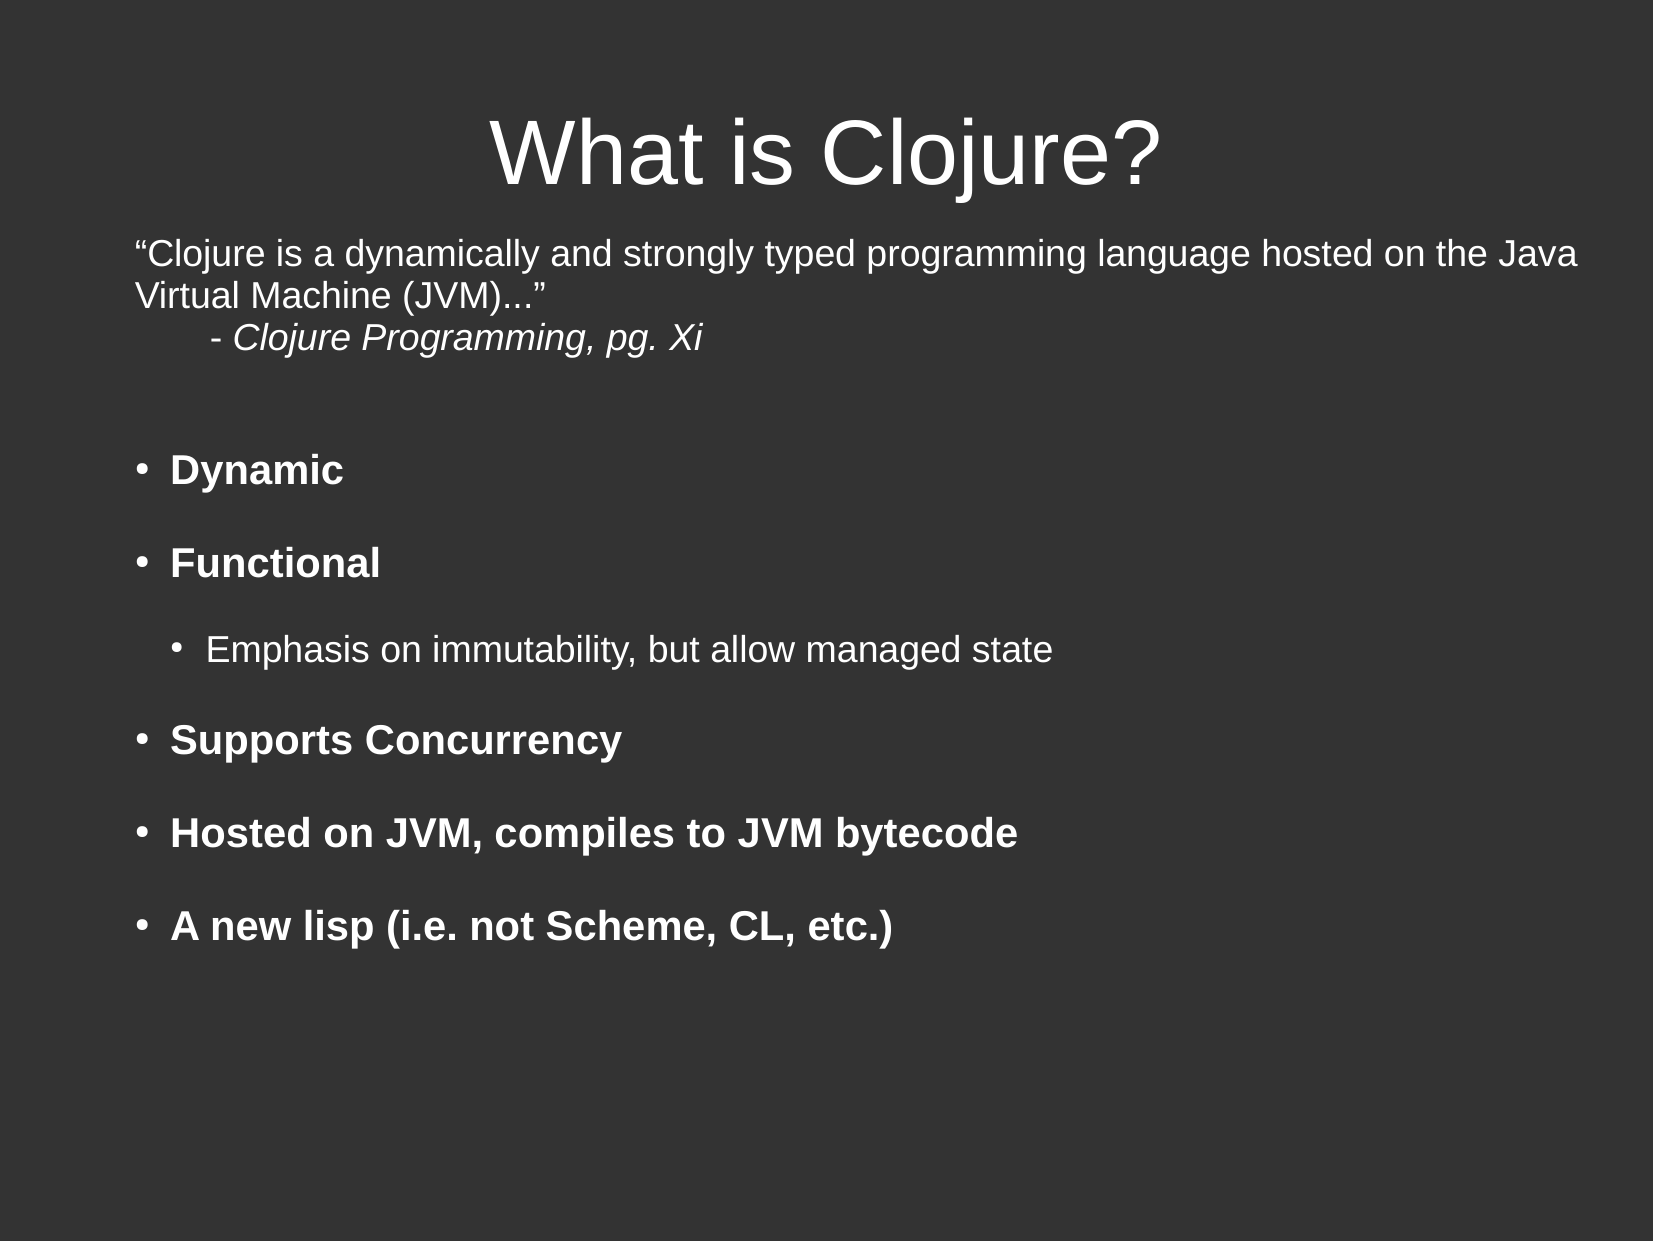

# What is Clojure?
“Clojure is a dynamically and strongly typed programming language hosted on the Java Virtual Machine (JVM)...”
	- Clojure Programming, pg. Xi
Dynamic
Functional
Emphasis on immutability, but allow managed state
Supports Concurrency
Hosted on JVM, compiles to JVM bytecode
A new lisp (i.e. not Scheme, CL, etc.)